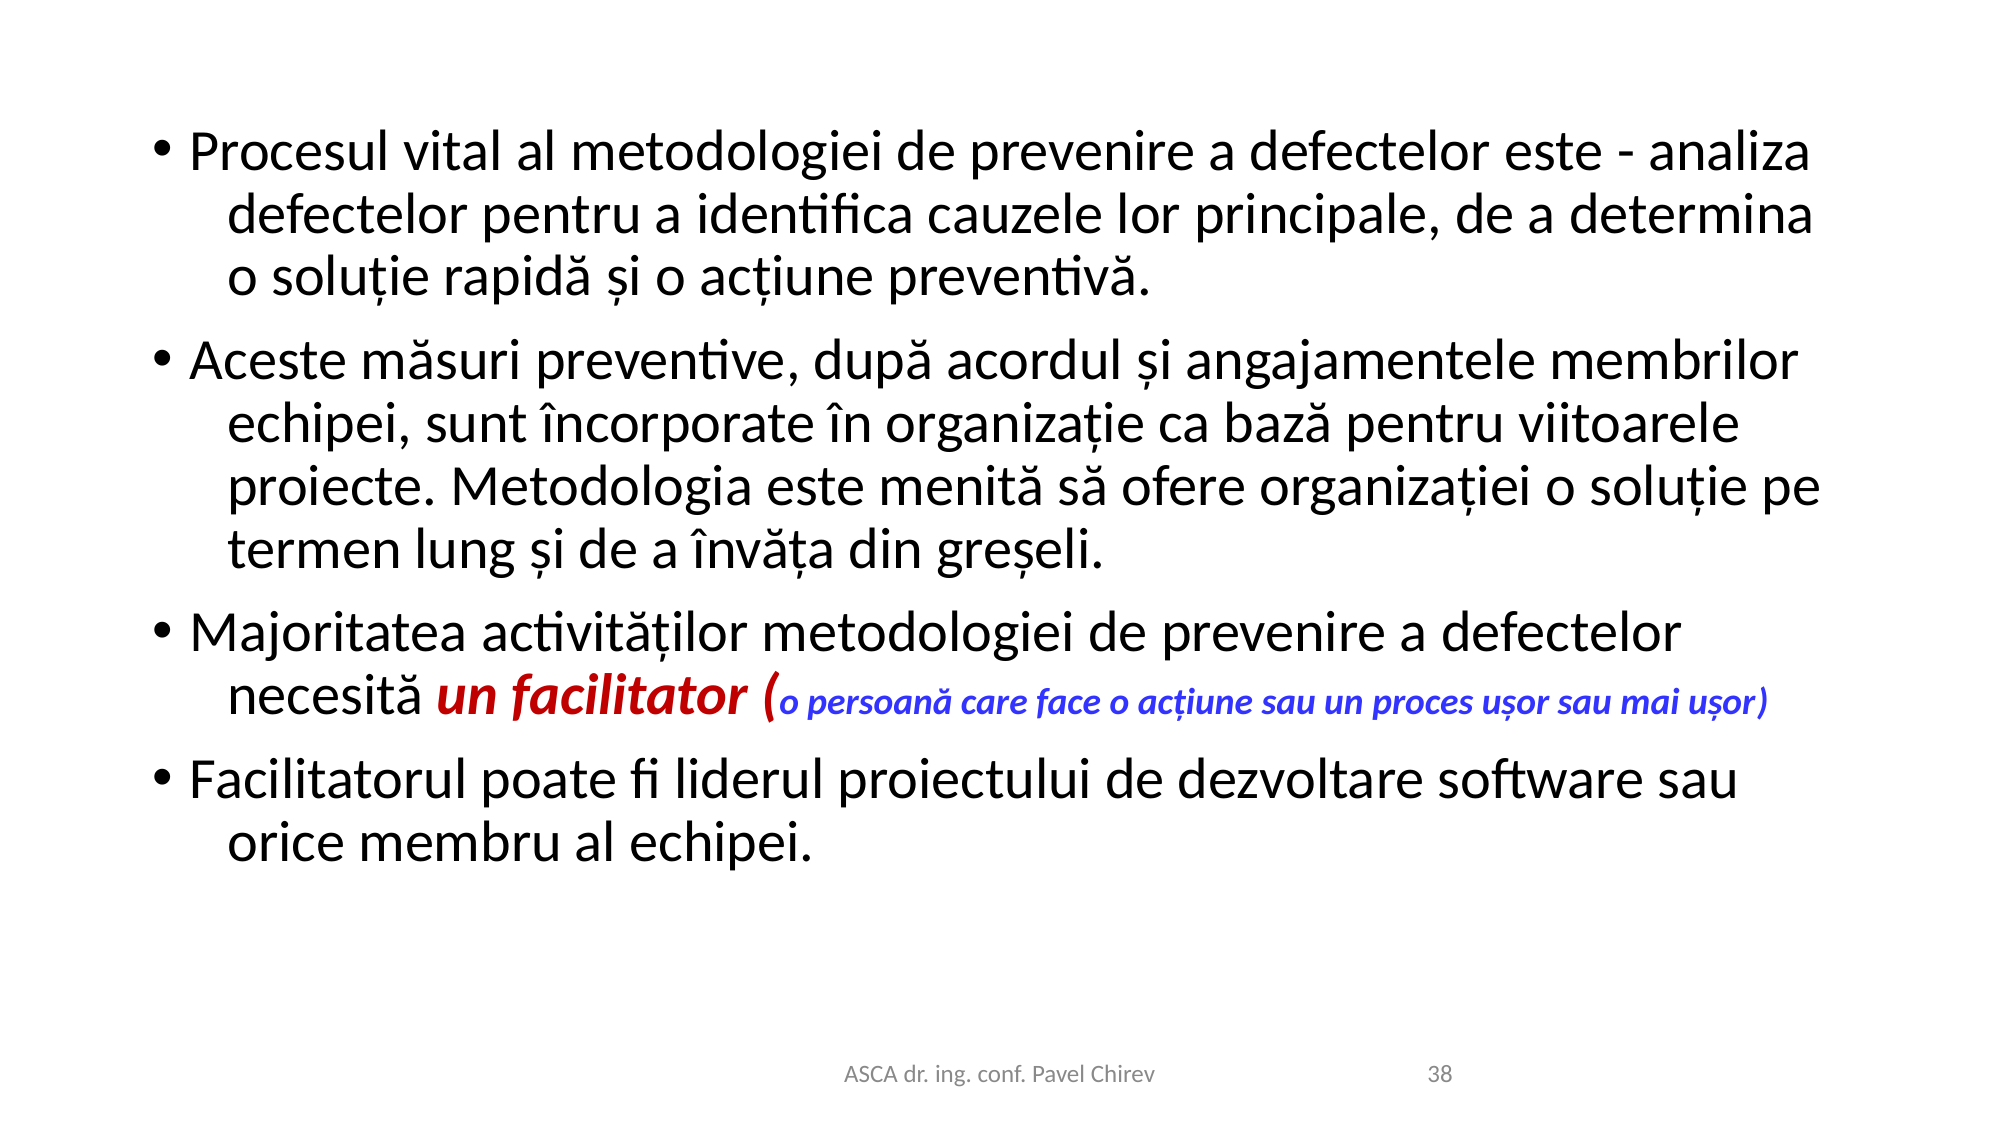

# Procesul vital al metodologiei de prevenire a defectelor este - analiza defectelor pentru a identifica cauzele lor principale, de a determina o soluție rapidă și o acțiune preventivă.
Aceste măsuri preventive, după acordul și angajamentele membrilor echipei, sunt încorporate în organizație ca bază pentru viitoarele proiecte. Metodologia este menită să ofere organizației o soluție pe termen lung și de a învăța din greșeli.
Majoritatea activităților metodologiei de prevenire a defectelor necesită un facilitator (o persoană care face o acțiune sau un proces ușor sau mai ușor)
Facilitatorul poate fi liderul proiectului de dezvoltare software sau orice membru al echipei.
ASCA dr. ing. conf. Pavel Chirev